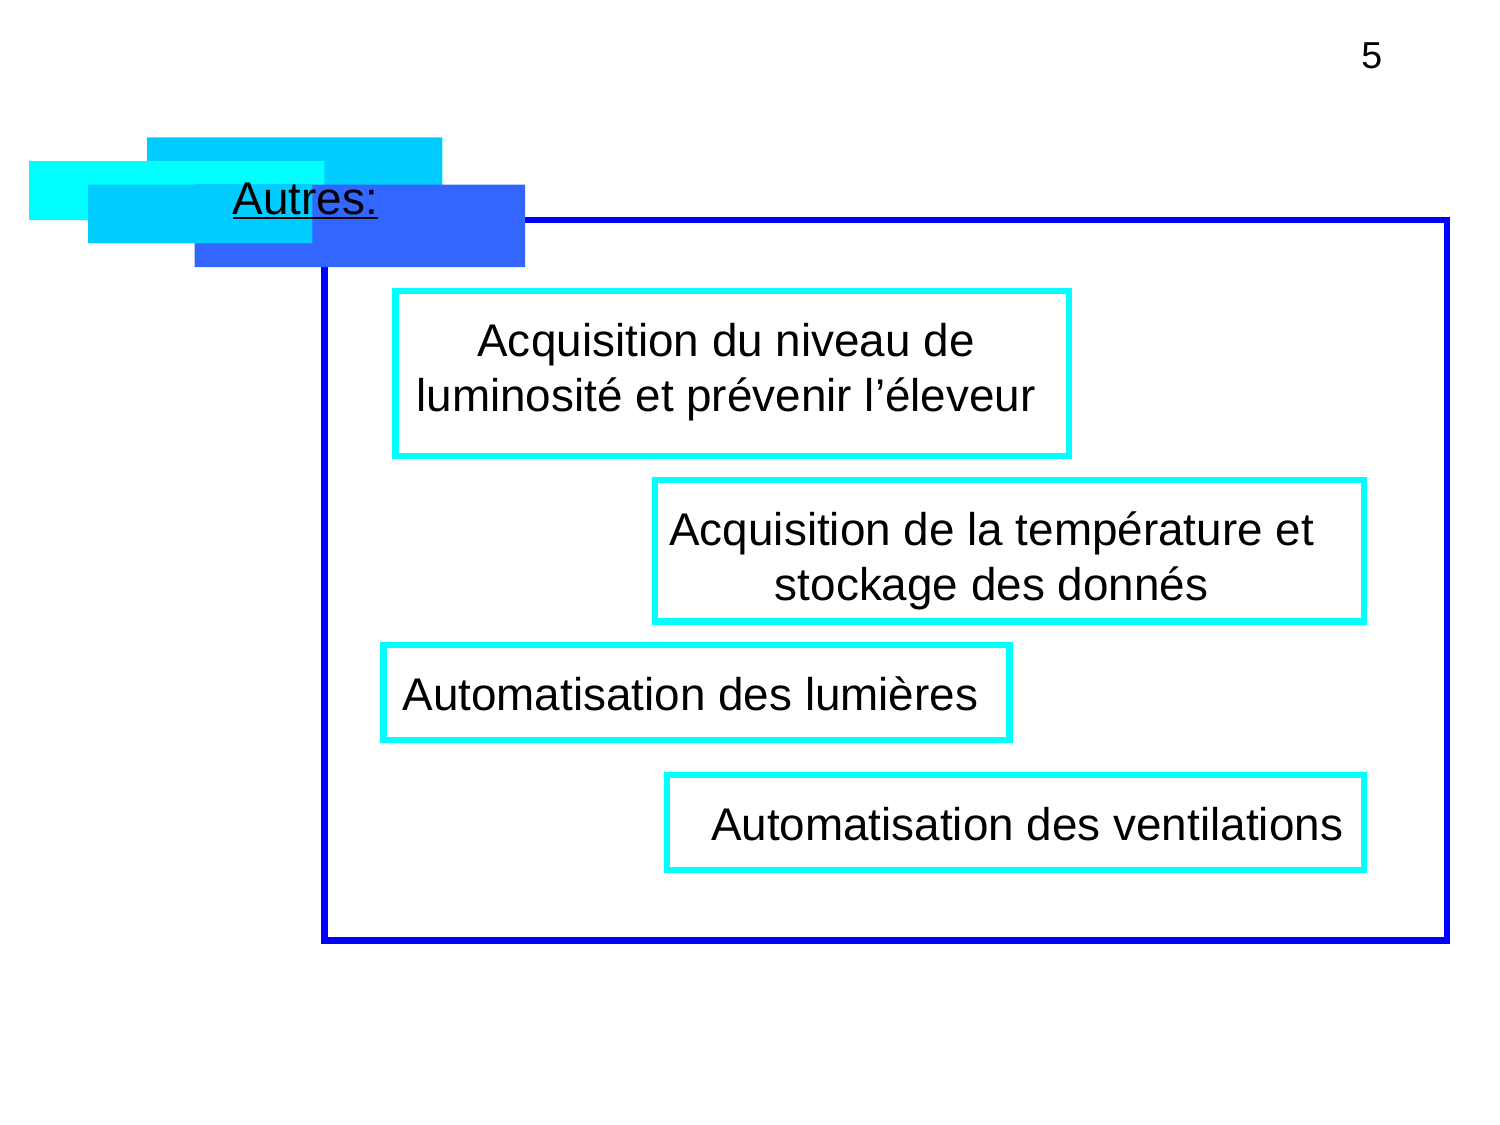

5
Autres:
Acquisition du niveau de luminosité et prévenir l’éleveur
Acquisition de la température et stockage des donnés
Automatisation des lumières
Automatisation des ventilations